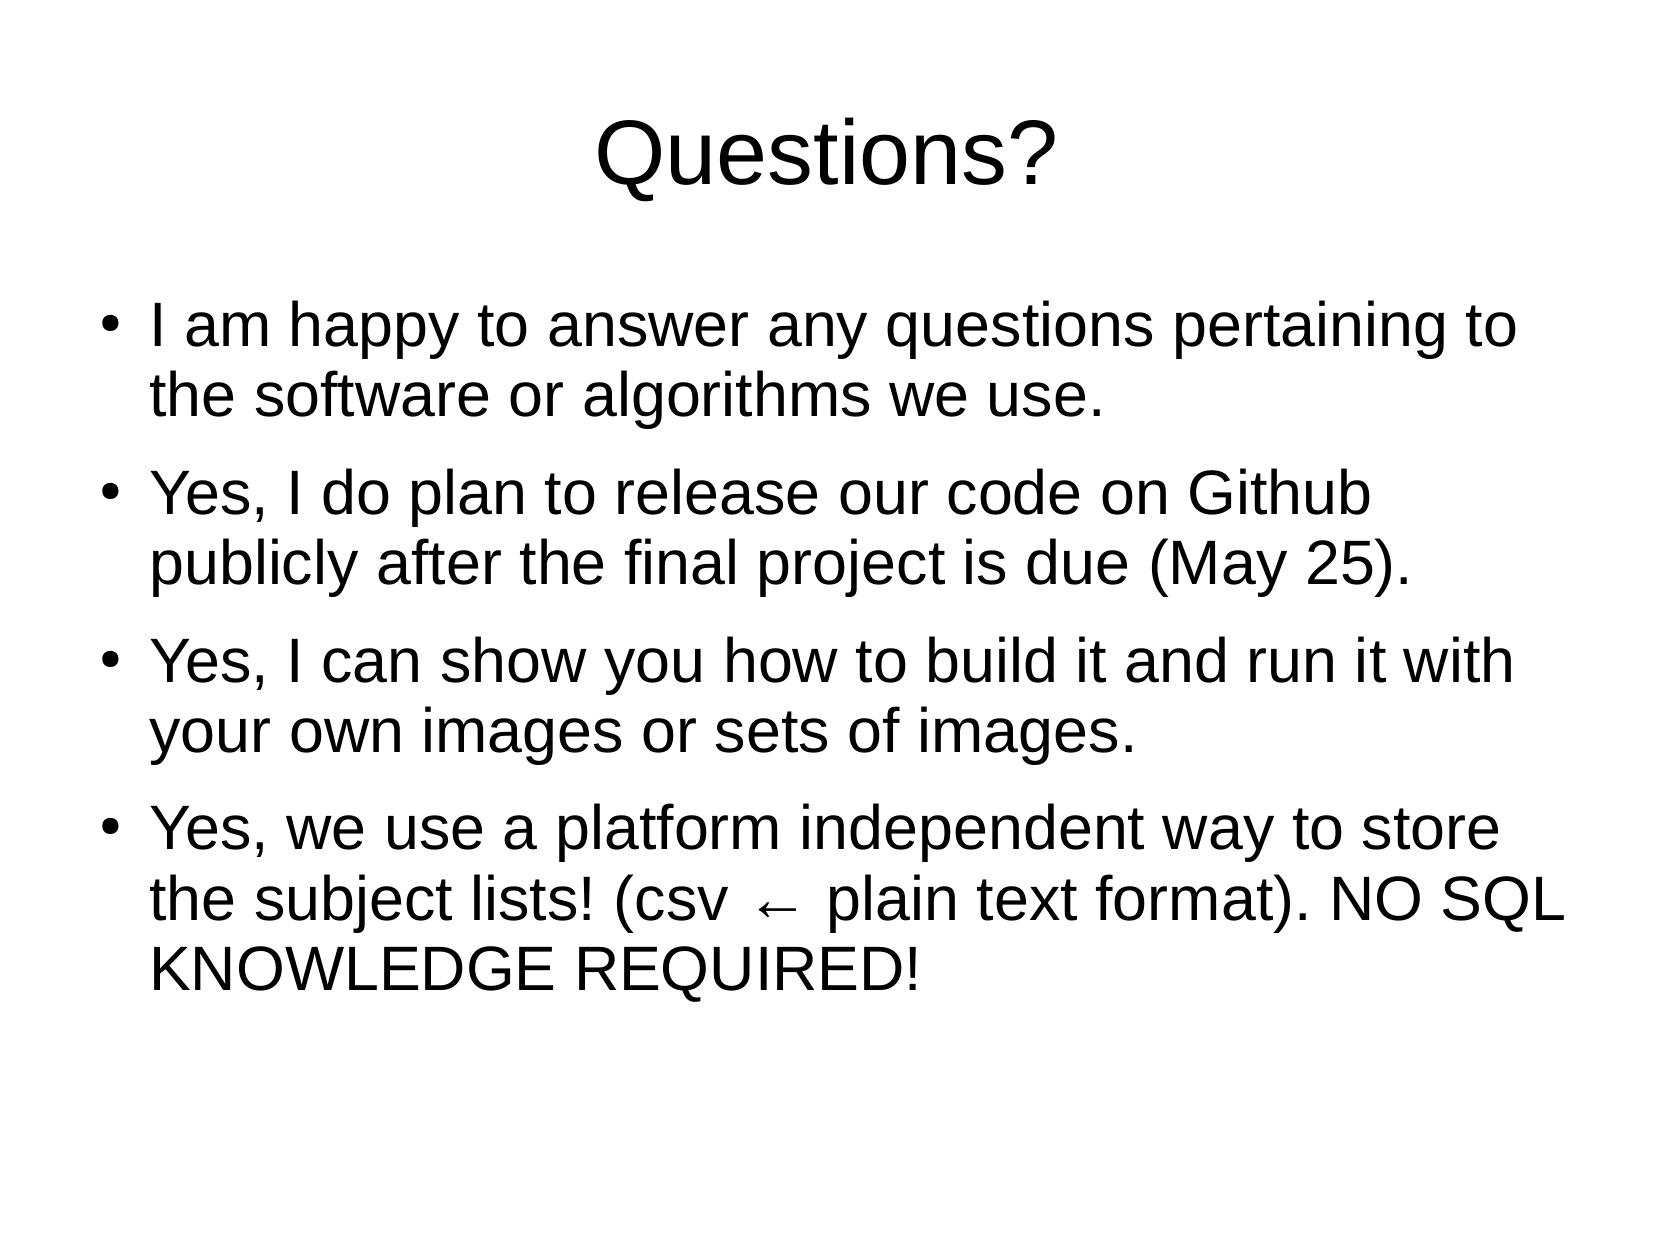

# Questions?
I am happy to answer any questions pertaining to the software or algorithms we use.
Yes, I do plan to release our code on Github publicly after the final project is due (May 25).
Yes, I can show you how to build it and run it with your own images or sets of images.
Yes, we use a platform independent way to store the subject lists! (csv ← plain text format). NO SQL KNOWLEDGE REQUIRED!